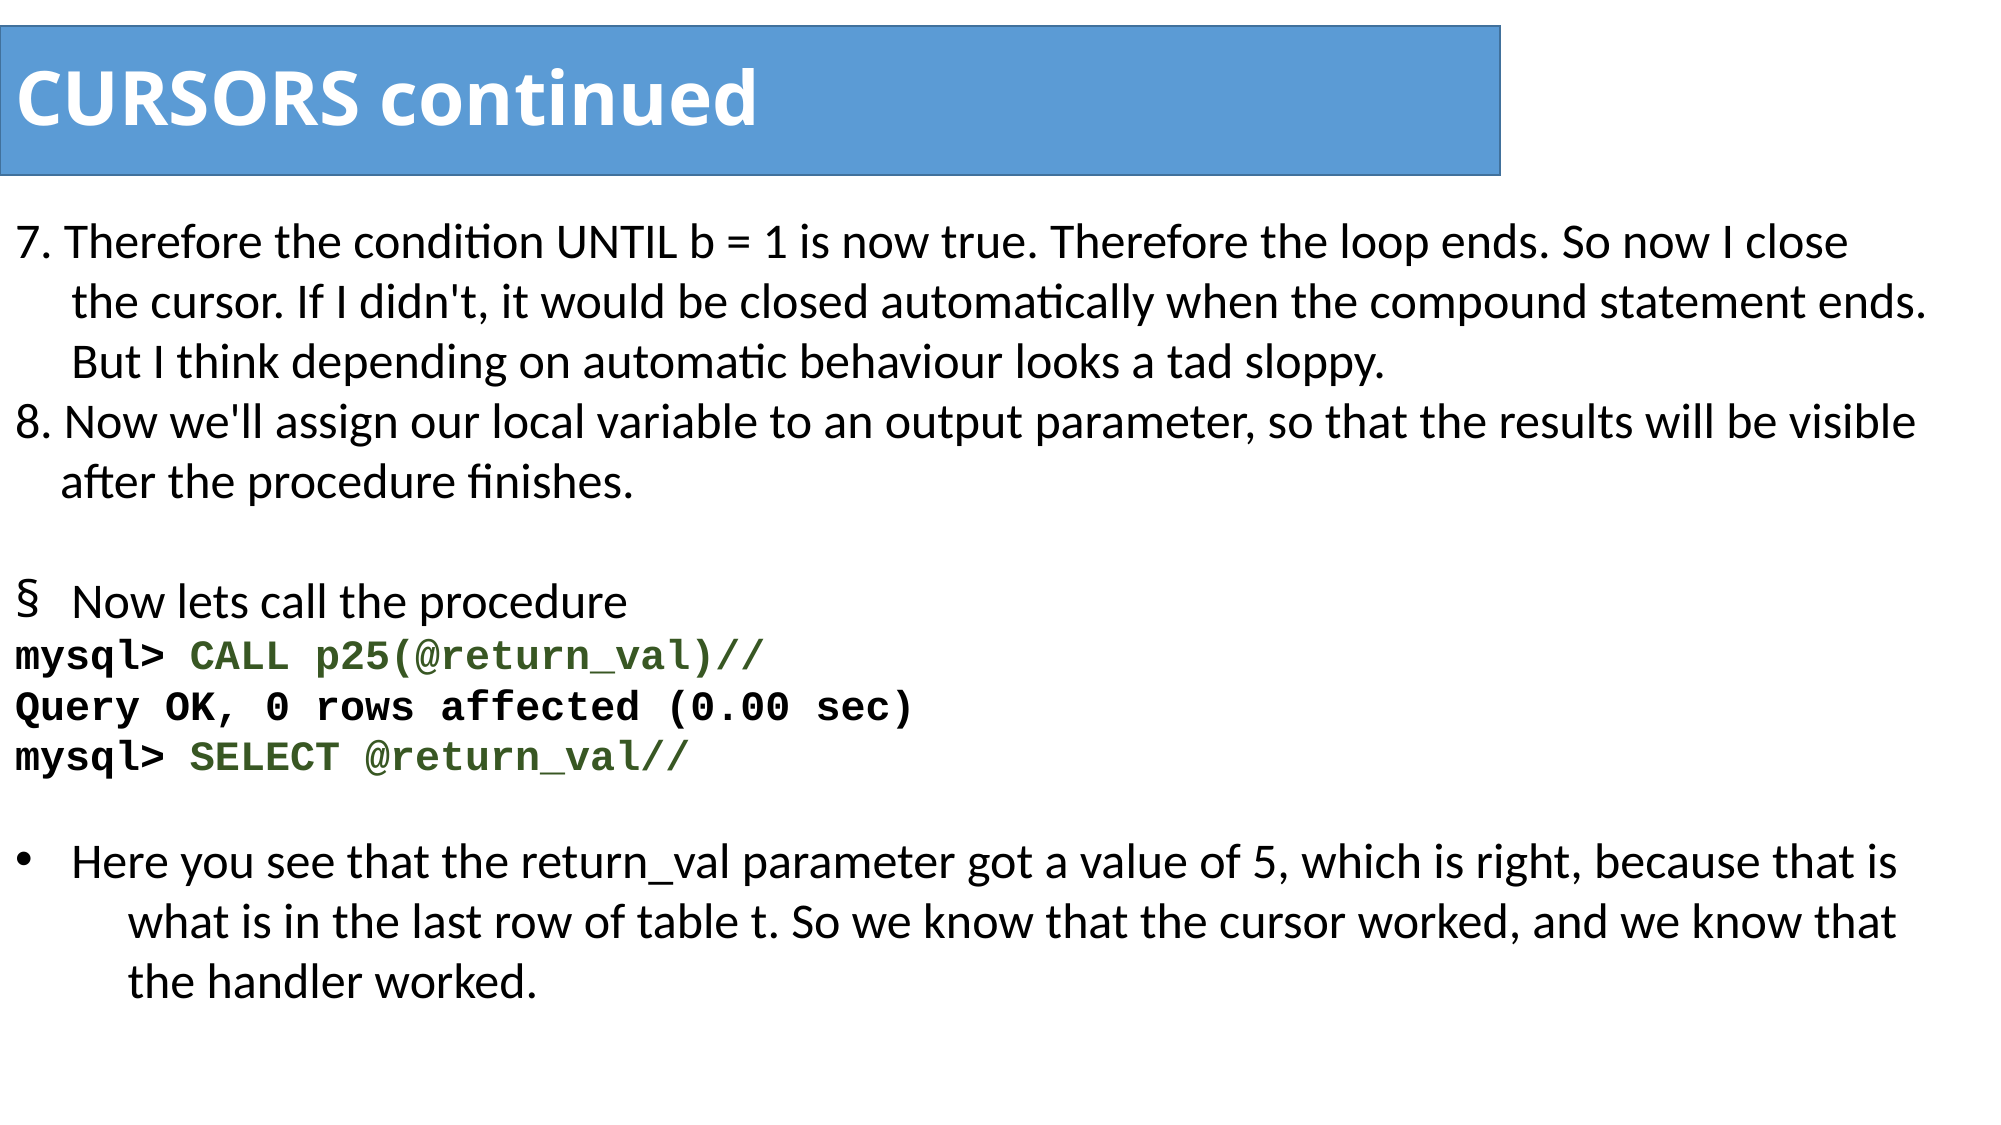

# CURSORS continued
7. Therefore the condition UNTIL b = 1 is now true. Therefore the loop ends. So now I close
 the cursor. If I didn't, it would be closed automatically when the compound statement ends.
 But I think depending on automatic behaviour looks a tad sloppy.
8. Now we'll assign our local variable to an output parameter, so that the results will be visible
 after the procedure finishes.
Now lets call the procedure
mysql> CALL p25(@return_val)//
Query OK, 0 rows affected (0.00 sec)
mysql> SELECT @return_val//
Here you see that the return_val parameter got a value of 5, which is right, because that is what is in the last row of table t. So we know that the cursor worked, and we know that the handler worked.